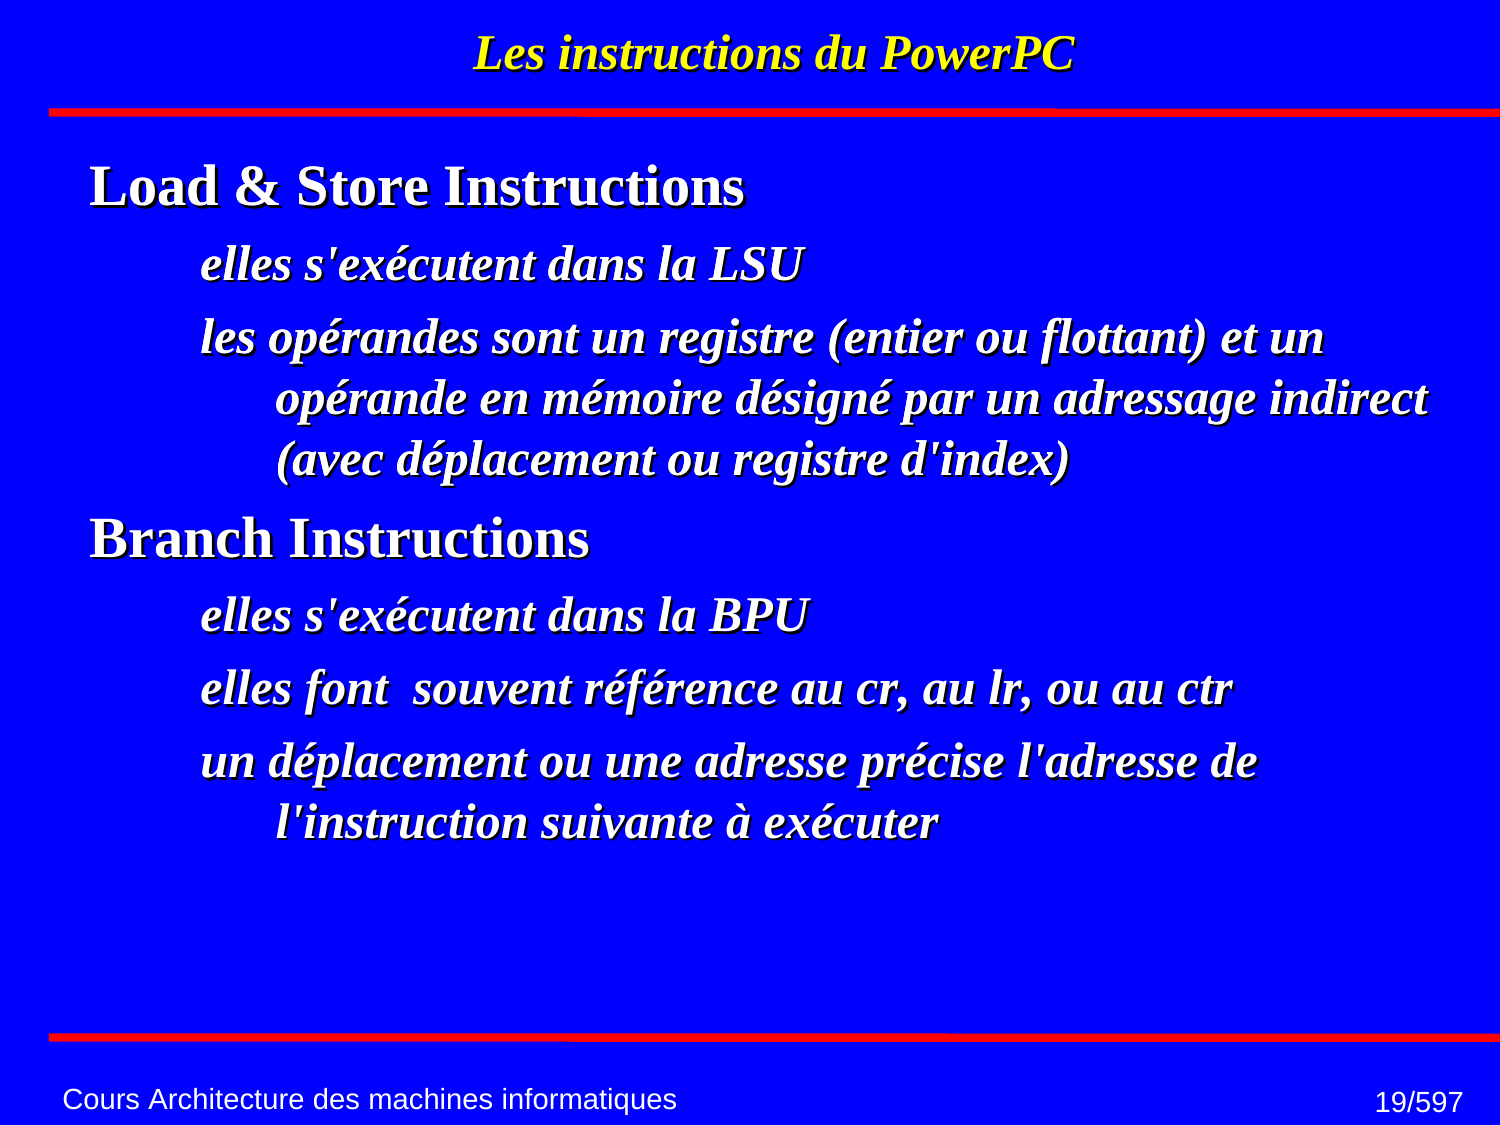

Les instructions du PowerPC
# Load & Store Instructions
elles s'exécutent dans la LSU
les opérandes sont un registre (entier ou flottant) et un opérande en mémoire désigné par un adressage indirect (avec déplacement ou registre d'index)
Branch Instructions
elles s'exécutent dans la BPU
elles font souvent référence au cr, au lr, ou au ctr
un déplacement ou une adresse précise l'adresse de l'instruction suivante à exécuter
Load & Store Instructions
elles s'exécutent dans la LSU
les opérandes sont un registre (entier ou flottant) et un opérande en mémoire désigné par un adressage indirect (avec déplacement ou registre d'index)